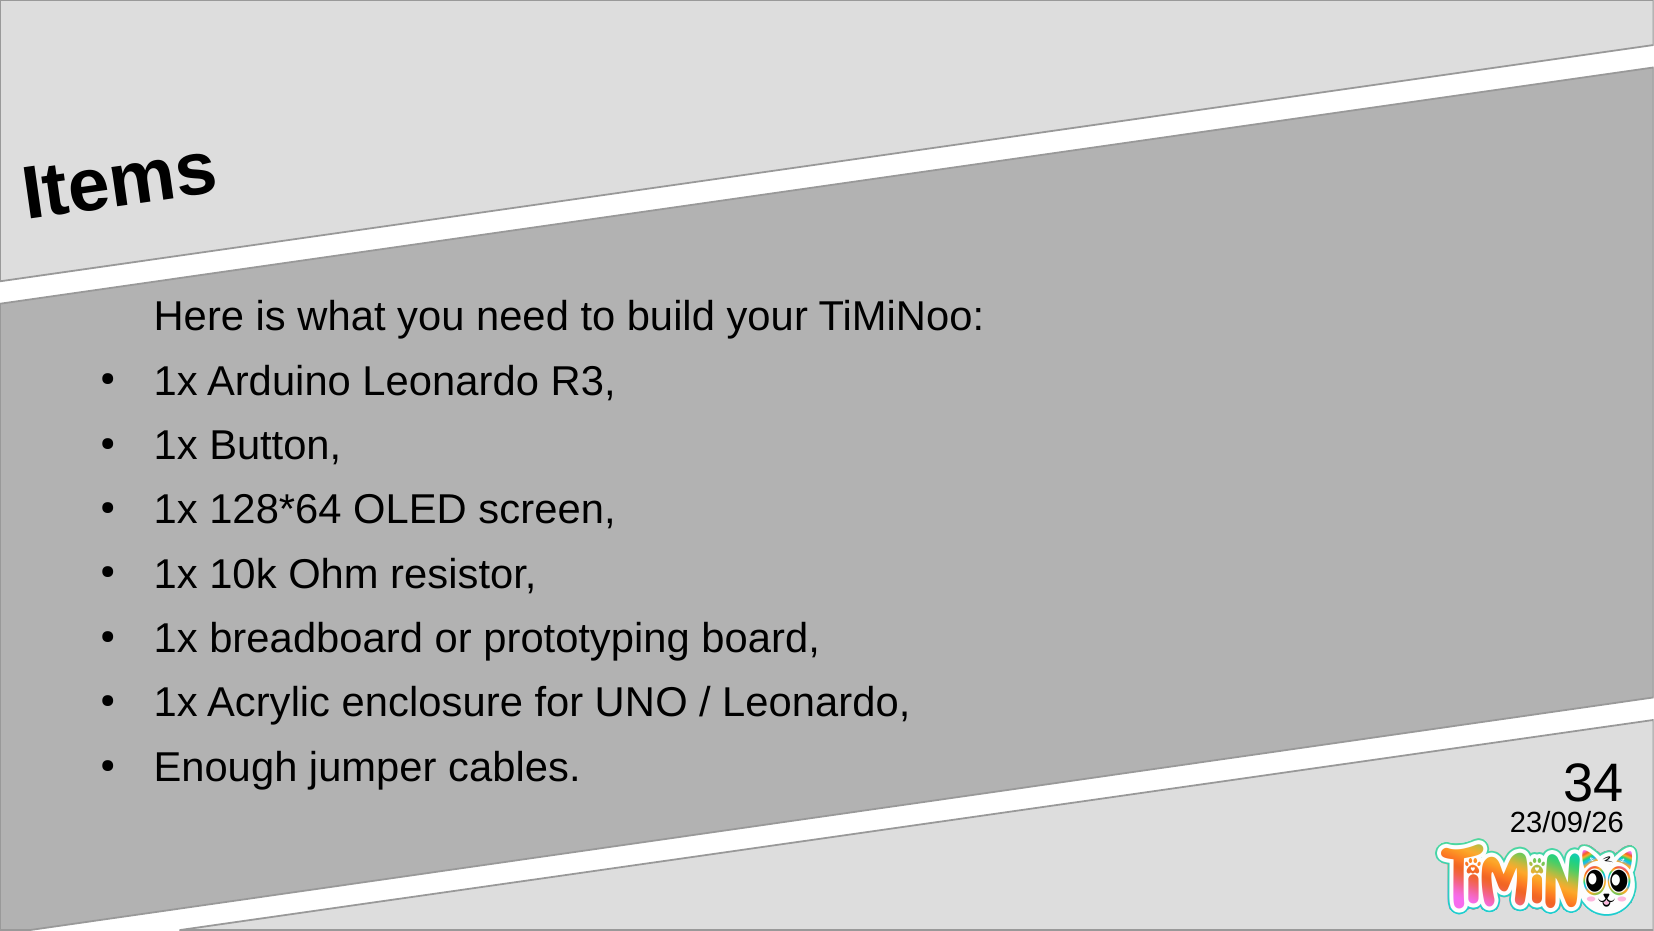

# Items
Here is what you need to build your TiMiNoo:
1x Arduino Leonardo R3,
1x Button,
1x 128*64 OLED screen,
1x 10k Ohm resistor,
1x breadboard or prototyping board,
1x Acrylic enclosure for UNO / Leonardo,
Enough jumper cables.
34